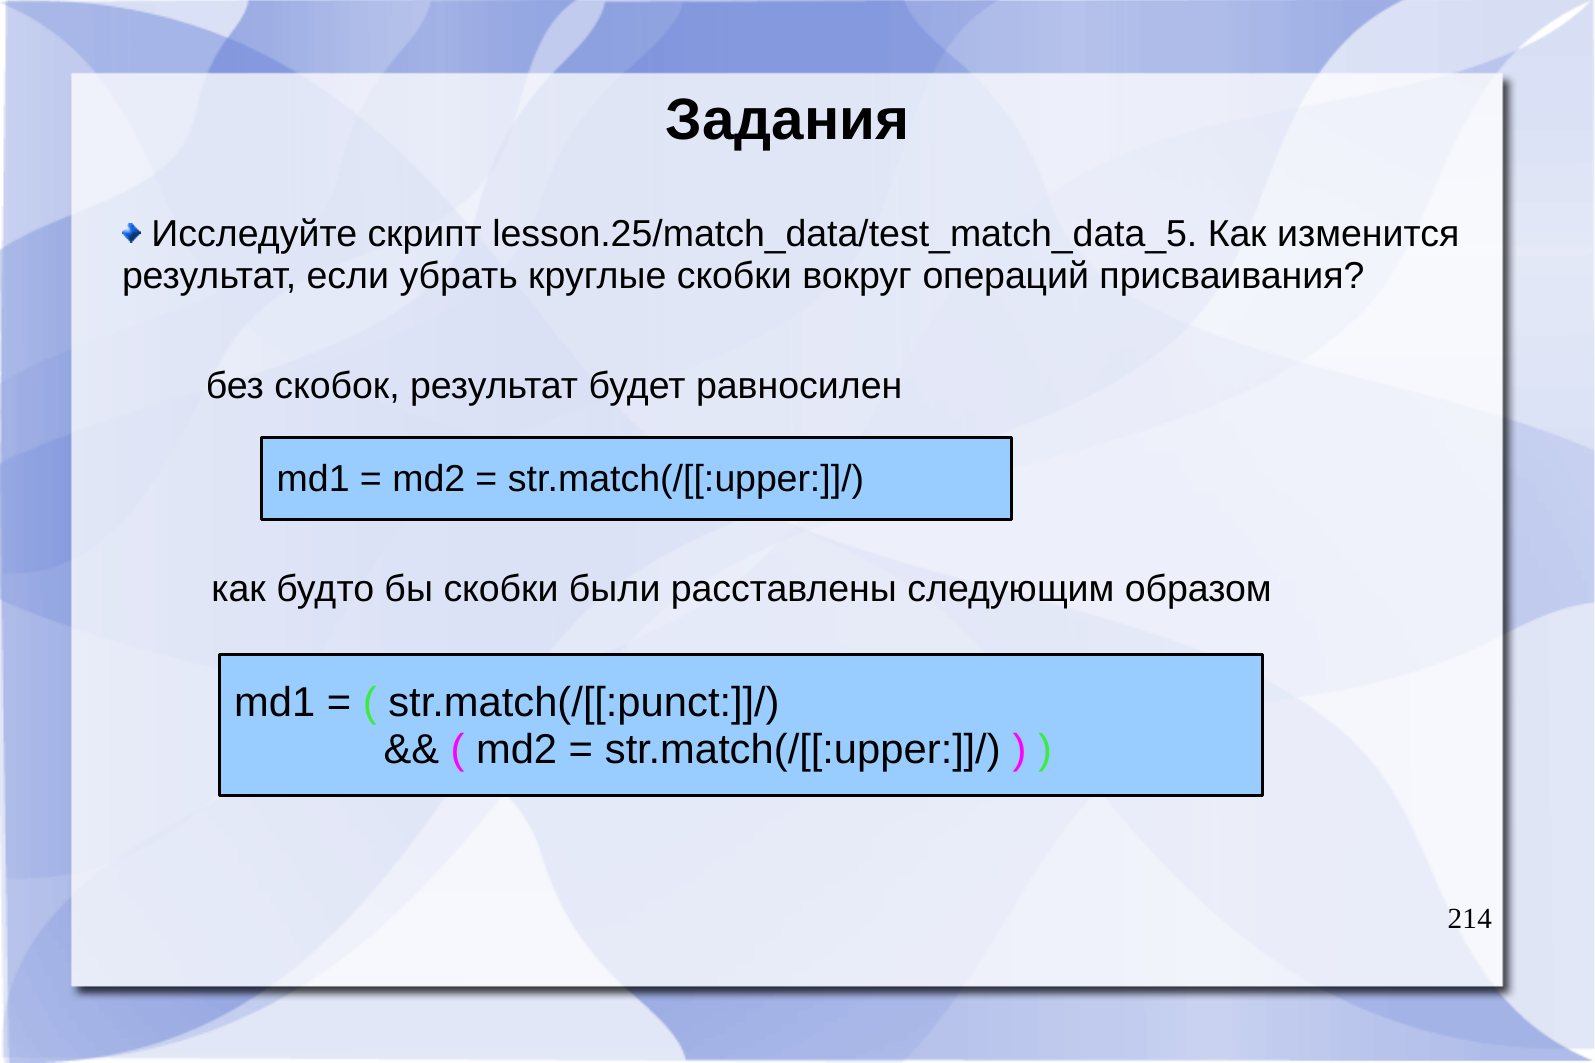

# Задания
 Исследуйте скрипт lesson.25/match_data/test_match_data_5. Как изменится результат, если убрать круглые скобки вокруг операций присваивания?
без скобок, результат будет равносилен
md1 = md2 = str.match(/[[:upper:]]/)
как будто бы скобки были расставлены следующим образом
md1 = ( str.match(/[[:punct:]]/)
 && ( md2 = str.match(/[[:upper:]]/) ) )
214